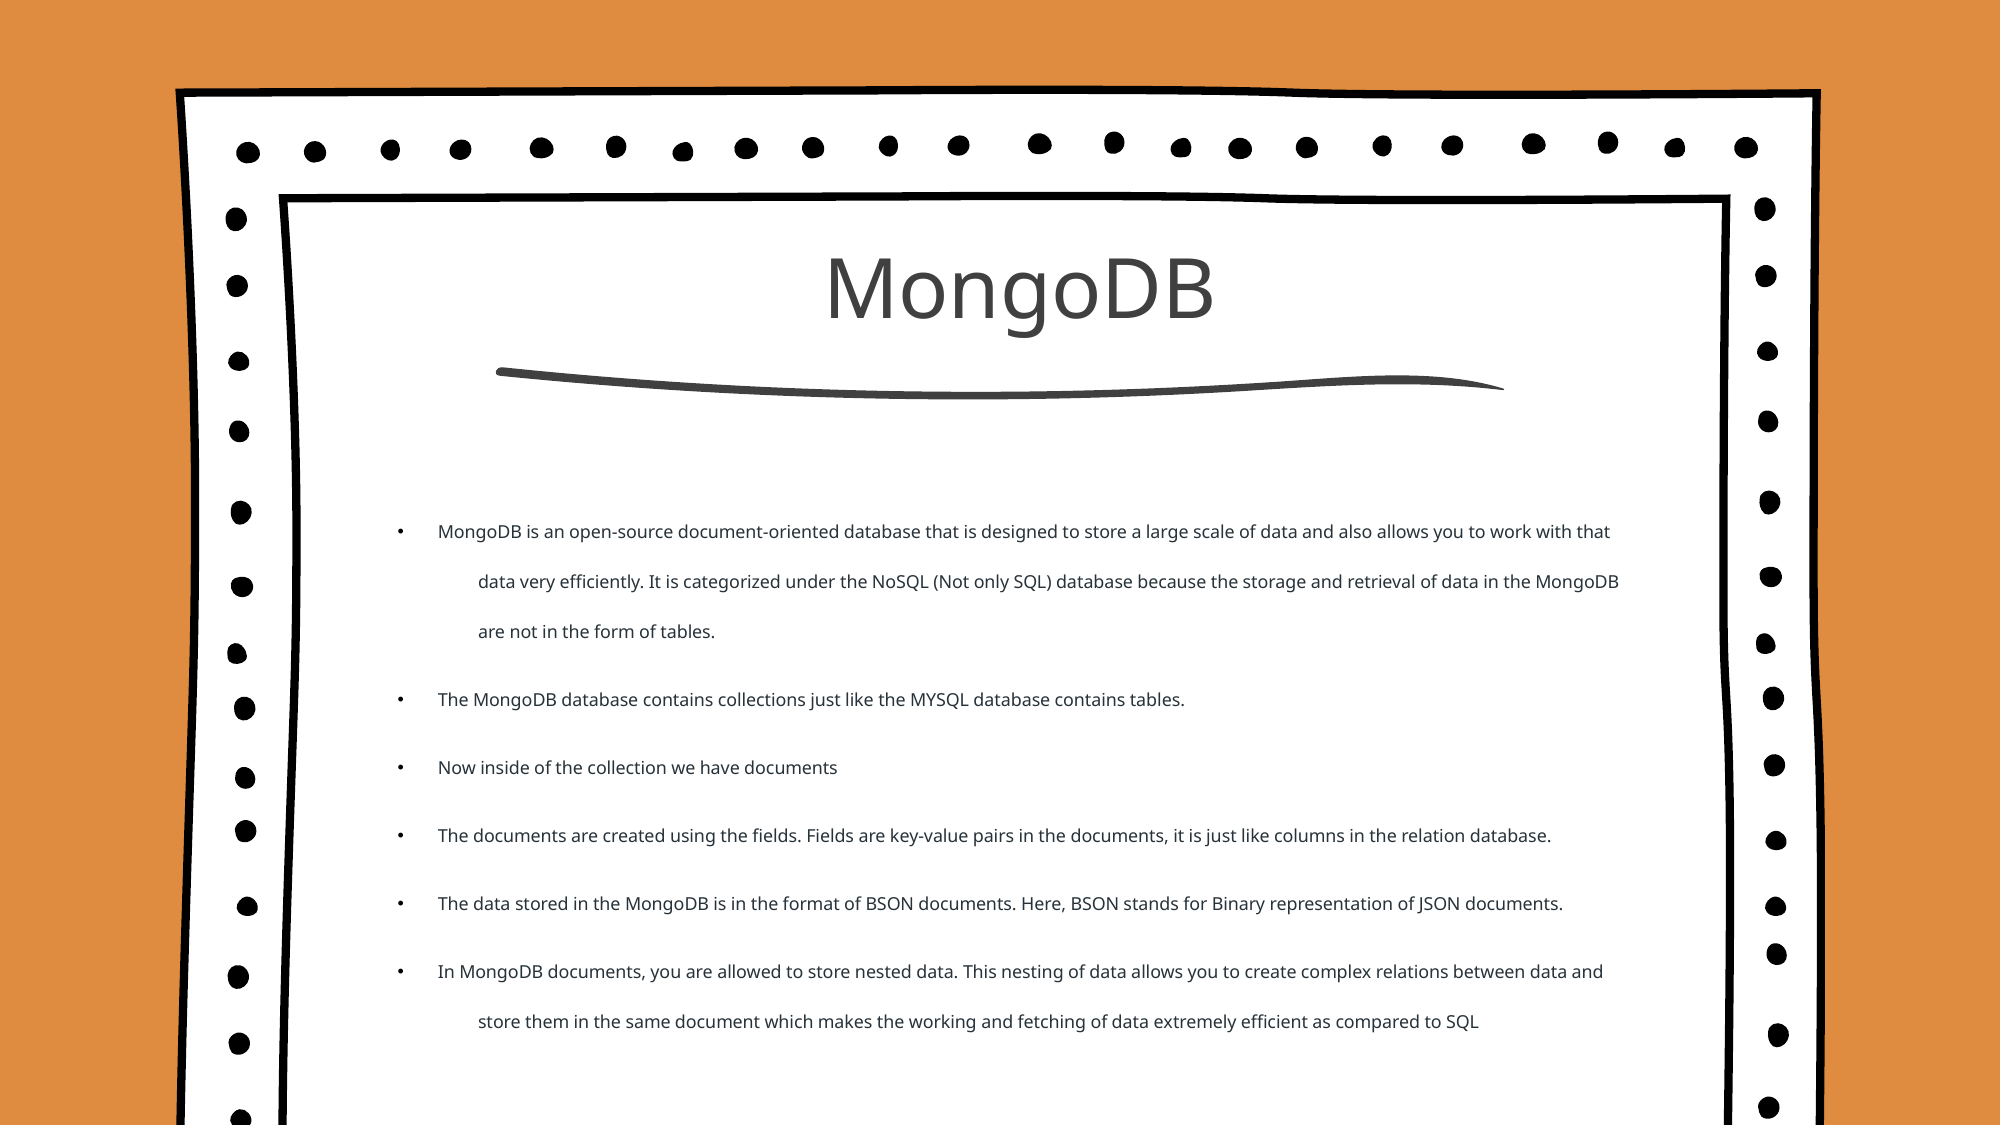

# MongoDB
MongoDB is an open-source document-oriented database that is designed to store a large scale of data and also allows you to work with that data very efficiently. It is categorized under the NoSQL (Not only SQL) database because the storage and retrieval of data in the MongoDB are not in the form of tables.
The MongoDB database contains collections just like the MYSQL database contains tables.
Now inside of the collection we have documents
The documents are created using the fields. Fields are key-value pairs in the documents, it is just like columns in the relation database.
The data stored in the MongoDB is in the format of BSON documents. Here, BSON stands for Binary representation of JSON documents.
In MongoDB documents, you are allowed to store nested data. This nesting of data allows you to create complex relations between data and store them in the same document which makes the working and fetching of data extremely efficient as compared to SQL